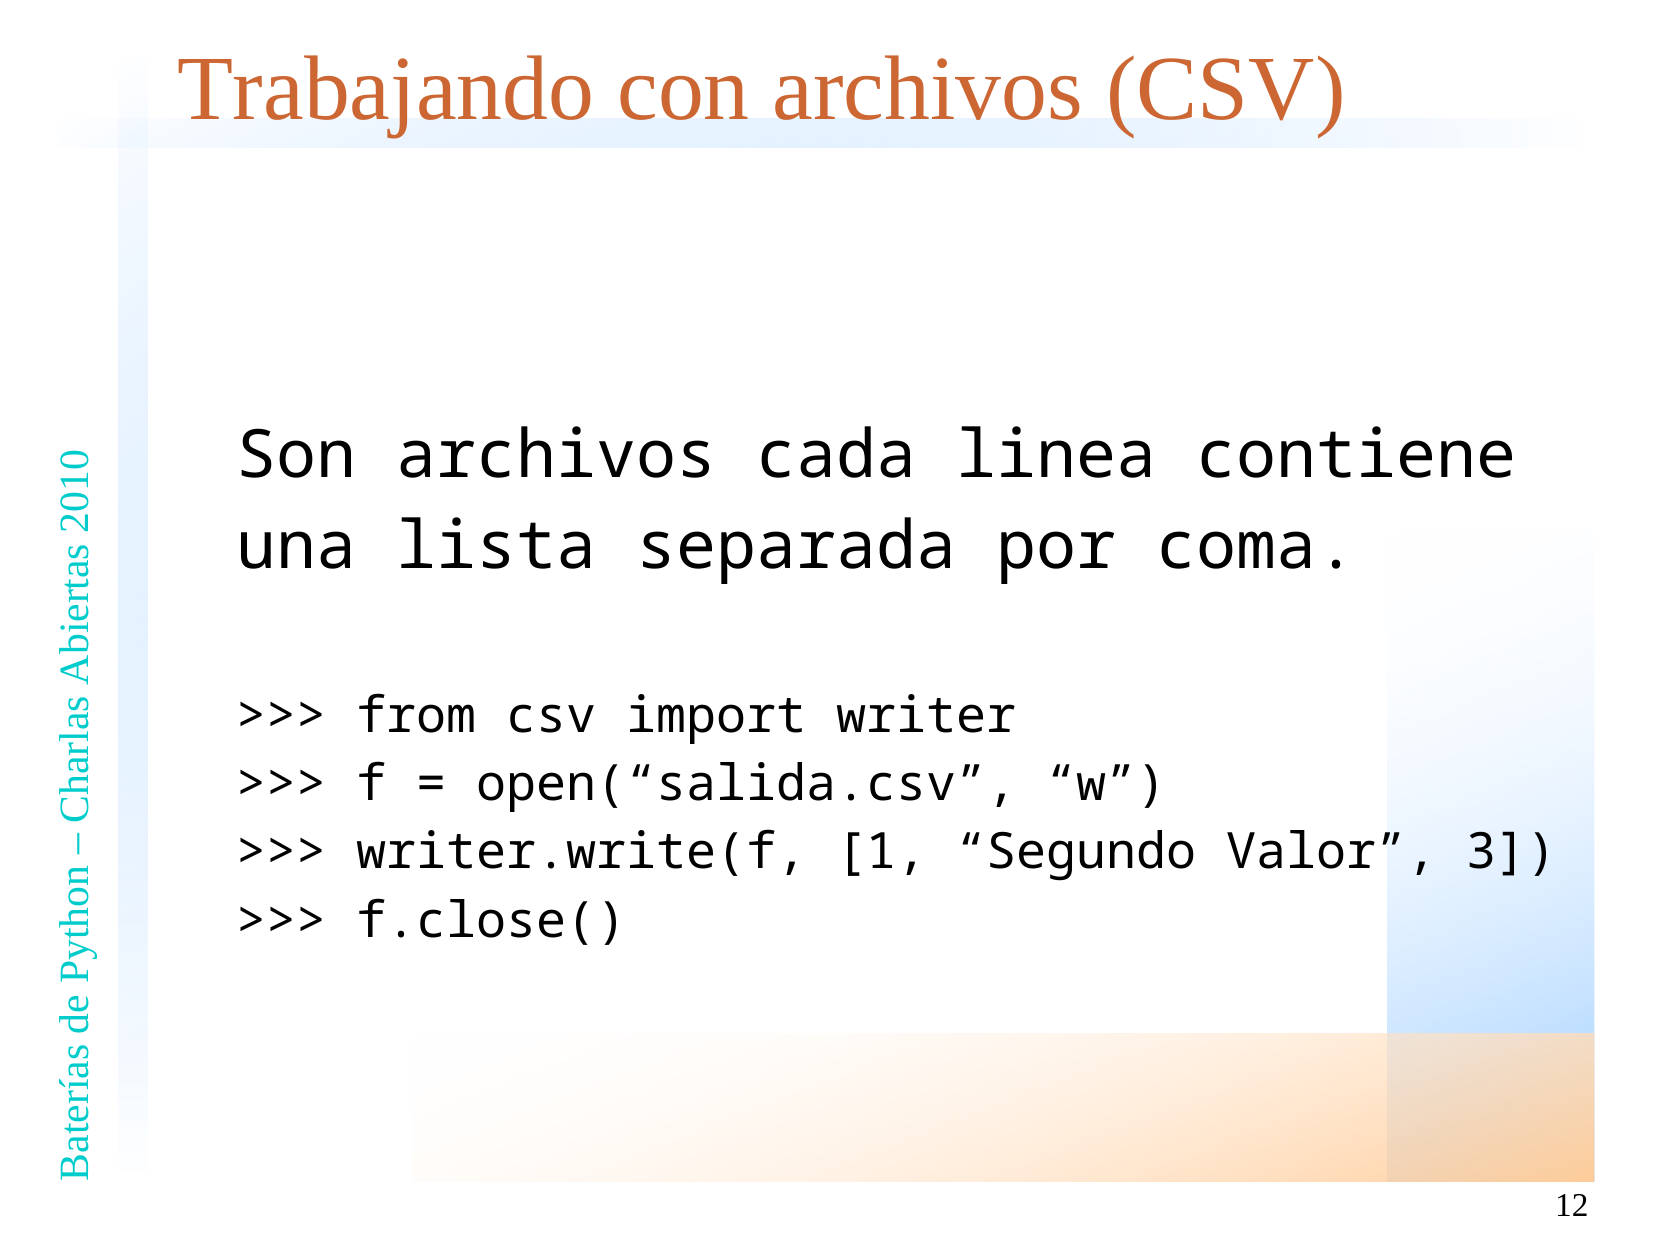

# Trabajando con archivos (CSV)
Son archivos cada linea contiene una lista separada por coma.
>>> from csv import writer
>>> f = open(“salida.csv”, “w”)
>>> writer.write(f, [1, “Segundo Valor”, 3])
>>> f.close()